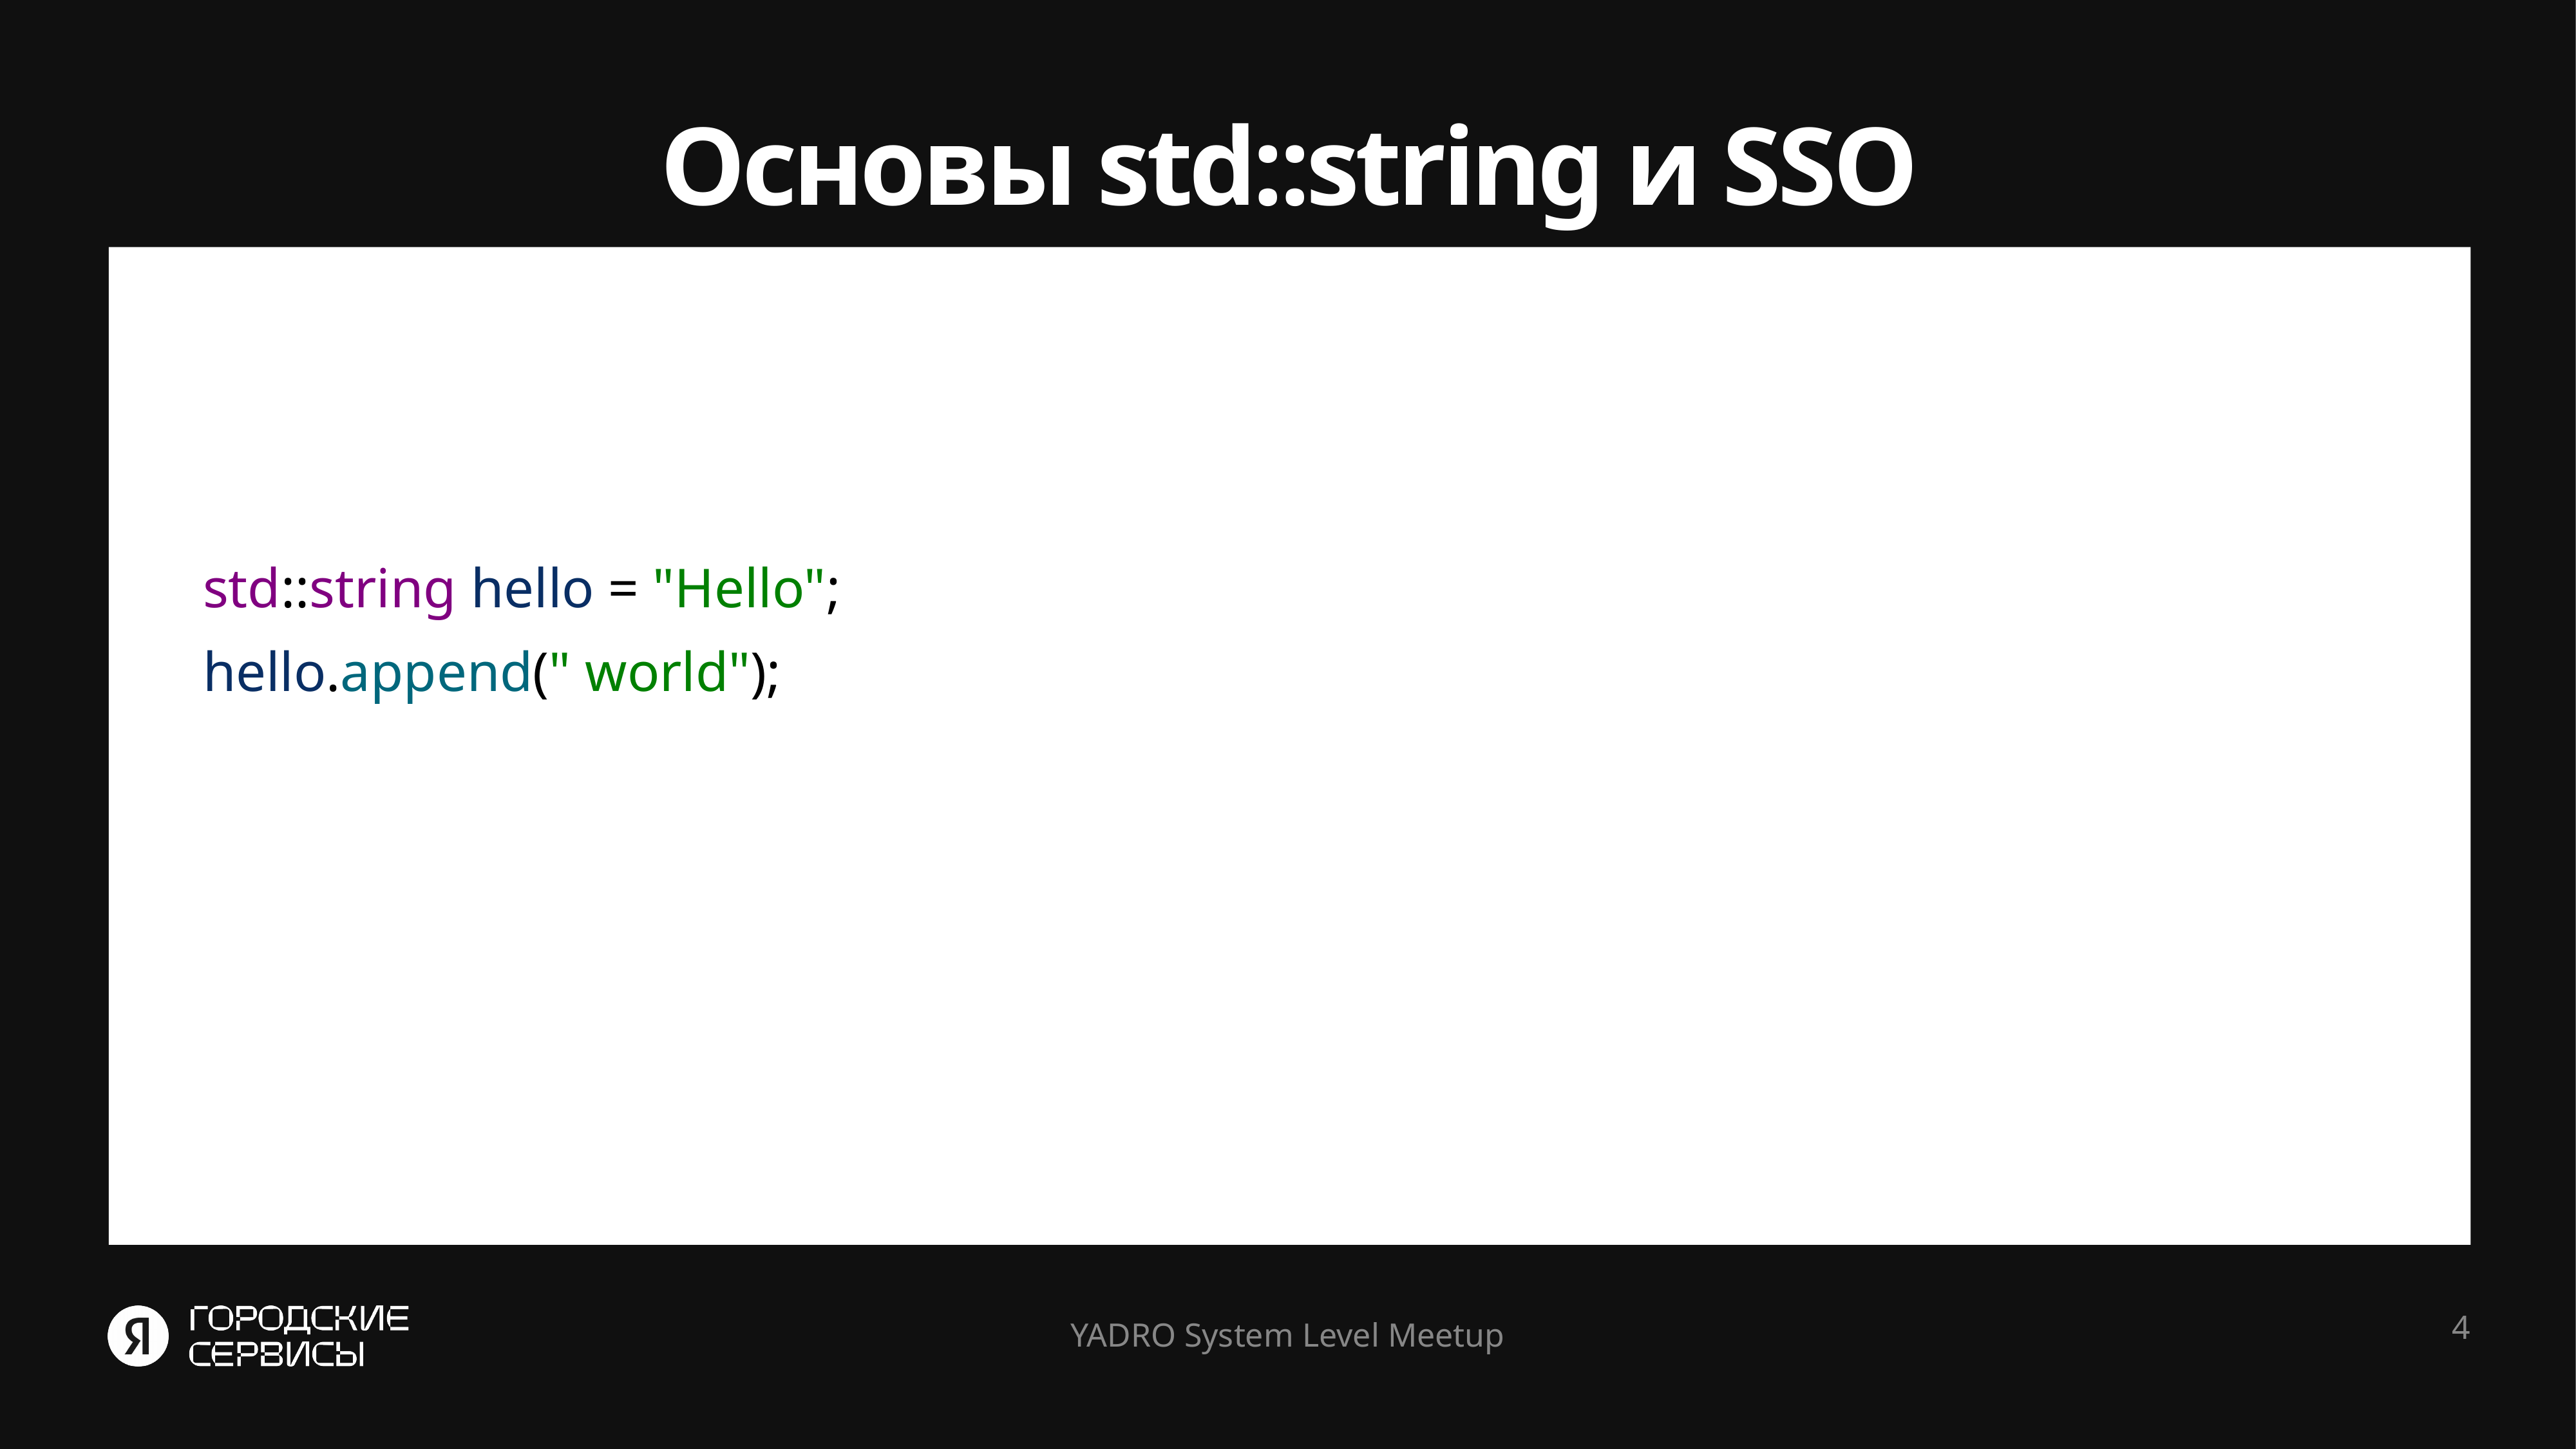

Основы std::string и SSO
# std::string hello = "Hello";
 hello.append(" world");
YADRO System Level Meetup